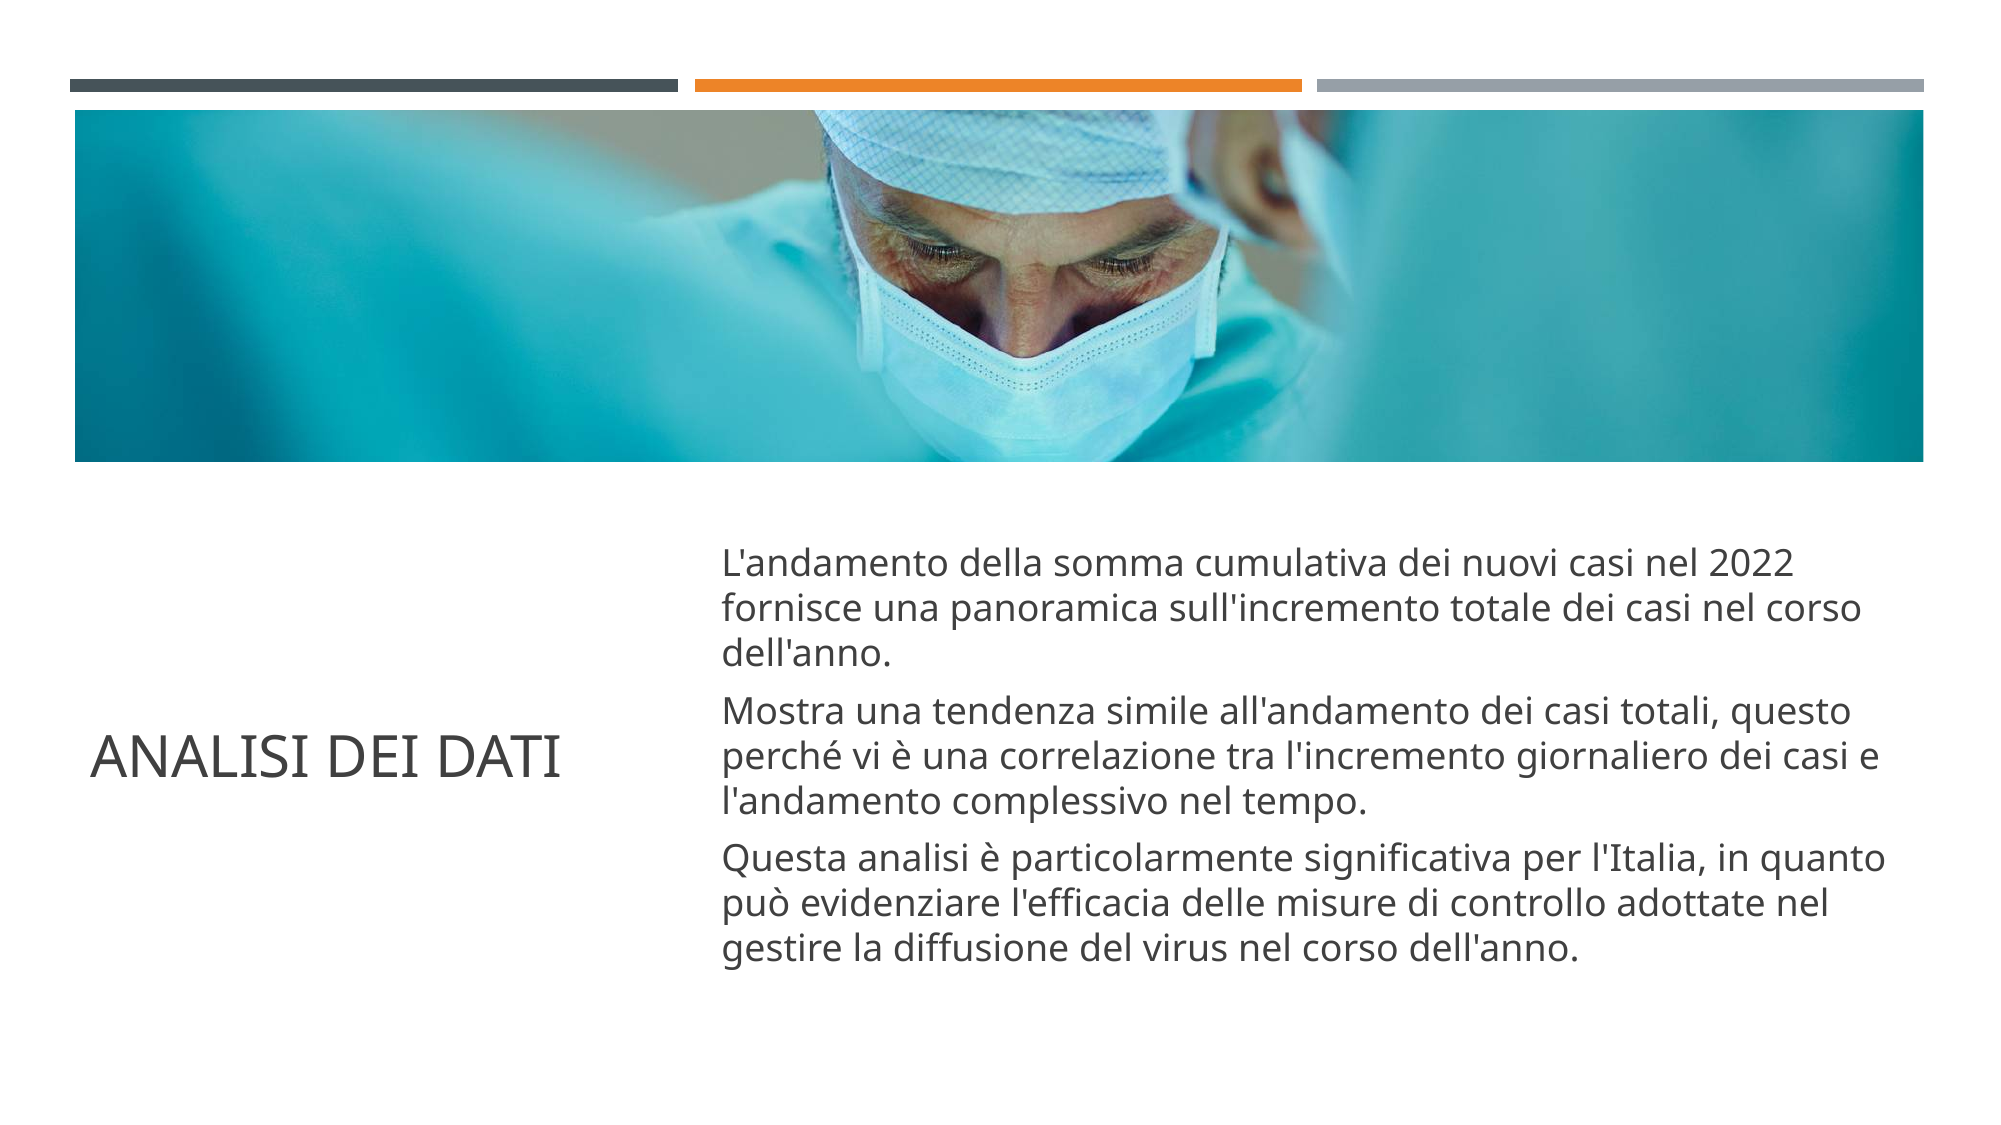

# ANALISI DEI DATI
L'andamento della somma cumulativa dei nuovi casi nel 2022 fornisce una panoramica sull'incremento totale dei casi nel corso dell'anno.
Mostra una tendenza simile all'andamento dei casi totali, questo perché vi è una correlazione tra l'incremento giornaliero dei casi e l'andamento complessivo nel tempo.
Questa analisi è particolarmente significativa per l'Italia, in quanto può evidenziare l'efficacia delle misure di controllo adottate nel gestire la diffusione del virus nel corso dell'anno.